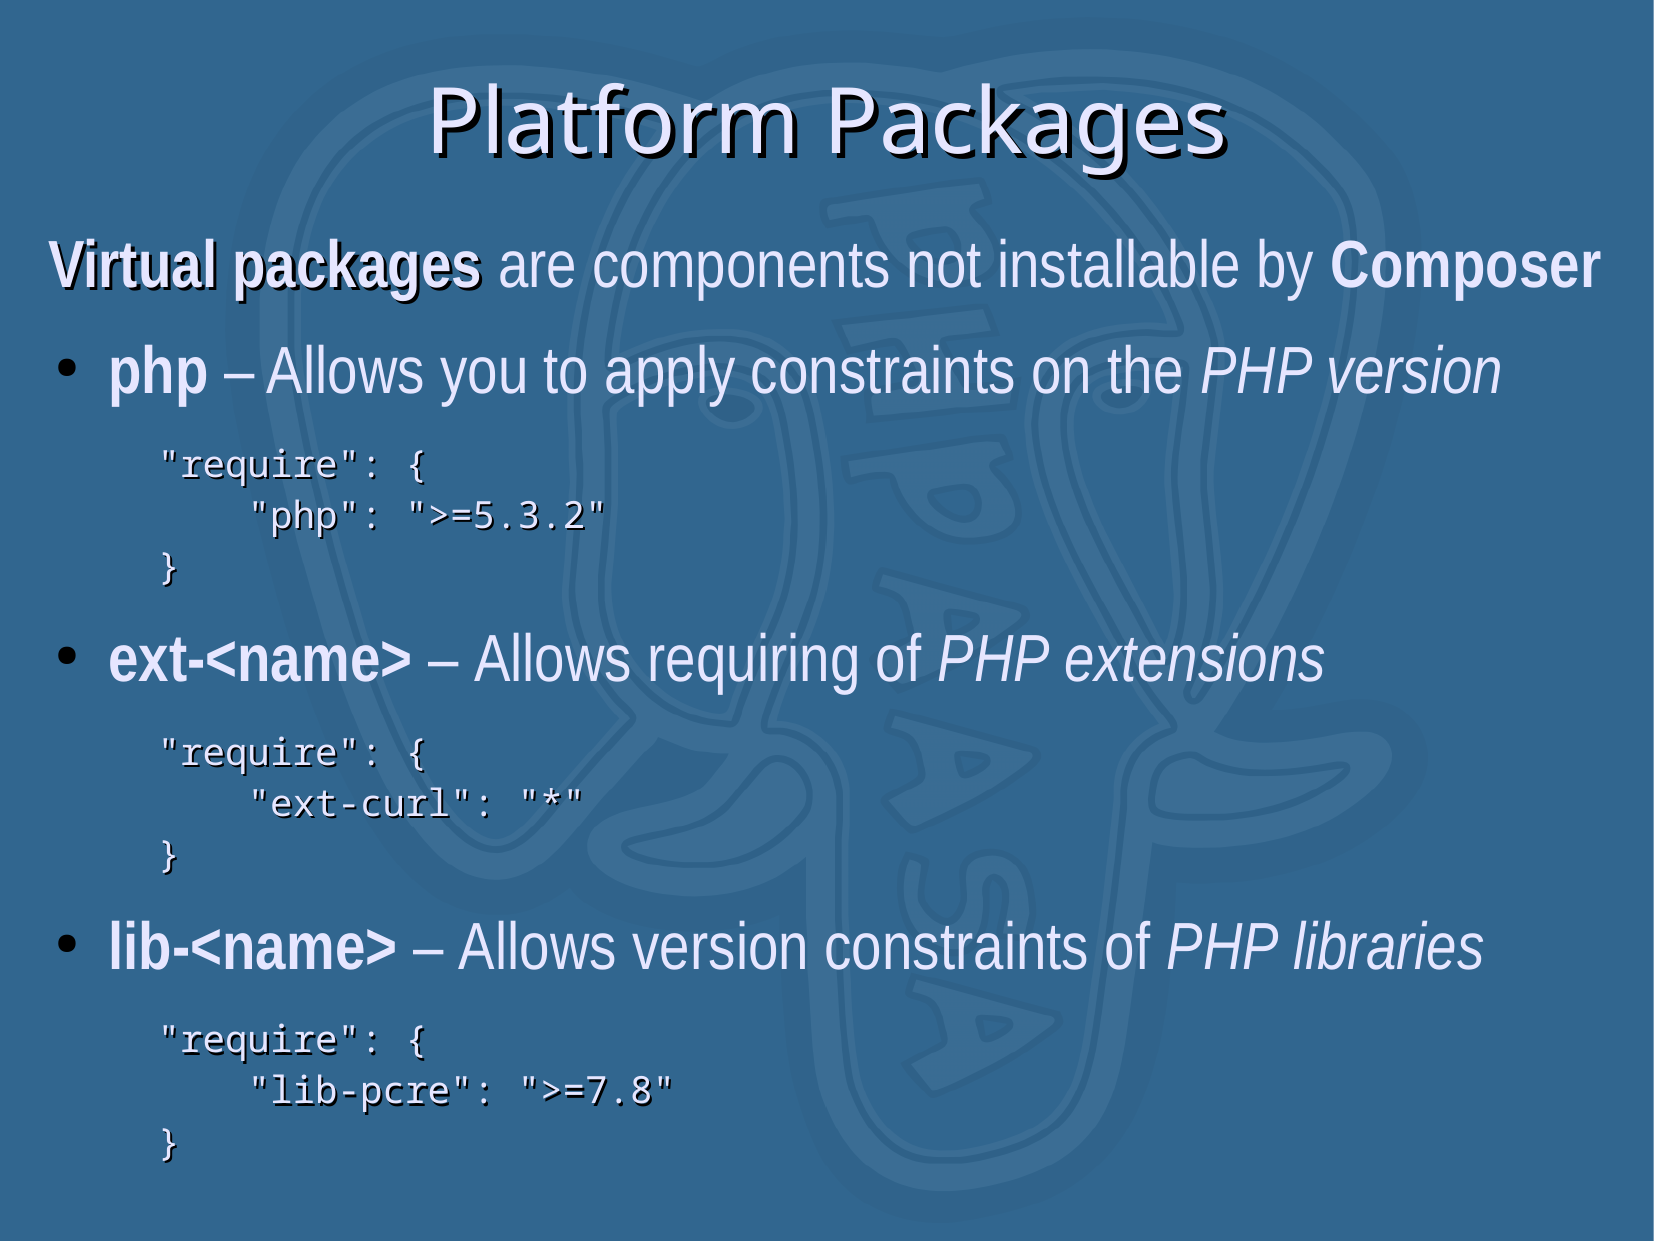

# Platform Packages
Virtual packages are components not installable by Composer
php – Allows you to apply constraints on the PHP version
 "require": {
 "php": ">=5.3.2"
 }
ext-<name> – Allows requiring of PHP extensions
 "require": {
 "ext-curl": "*"
 }
lib-<name> – Allows version constraints of PHP libraries
 "require": {
 "lib-pcre": ">=7.8"
 }